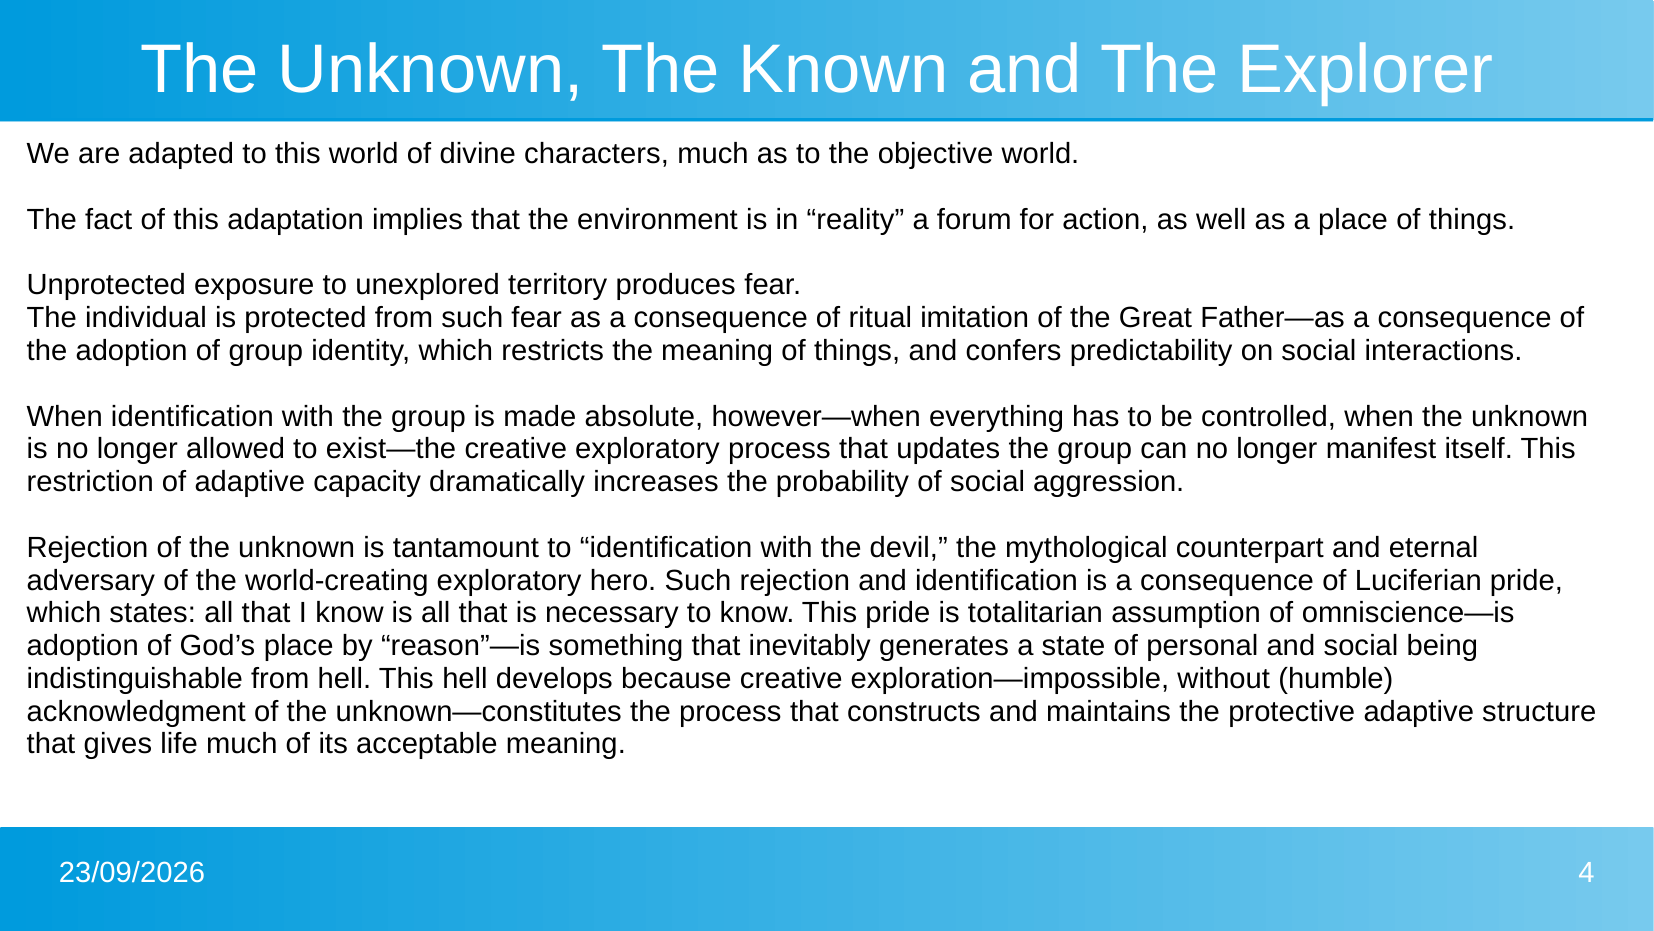

# The Unknown, The Known and The Explorer
We are adapted to this world of divine characters, much as to the objective world.
The fact of this adaptation implies that the environment is in “reality” a forum for action, as well as a place of things.
Unprotected exposure to unexplored territory produces fear.
The individual is protected from such fear as a consequence of ritual imitation of the Great Father—as a consequence of the adoption of group identity, which restricts the meaning of things, and confers predictability on social interactions.
When identification with the group is made absolute, however—when everything has to be controlled, when the unknown is no longer allowed to exist—the creative exploratory process that updates the group can no longer manifest itself. This restriction of adaptive capacity dramatically increases the probability of social aggression.
Rejection of the unknown is tantamount to “identification with the devil,” the mythological counterpart and eternal adversary of the world-creating exploratory hero. Such rejection and identification is a consequence of Luciferian pride, which states: all that I know is all that is necessary to know. This pride is totalitarian assumption of omniscience—is adoption of God’s place by “reason”—is something that inevitably generates a state of personal and social being indistinguishable from hell. This hell develops because creative exploration—impossible, without (humble) acknowledgment of the unknown—constitutes the process that constructs and maintains the protective adaptive structure that gives life much of its acceptable meaning.
4